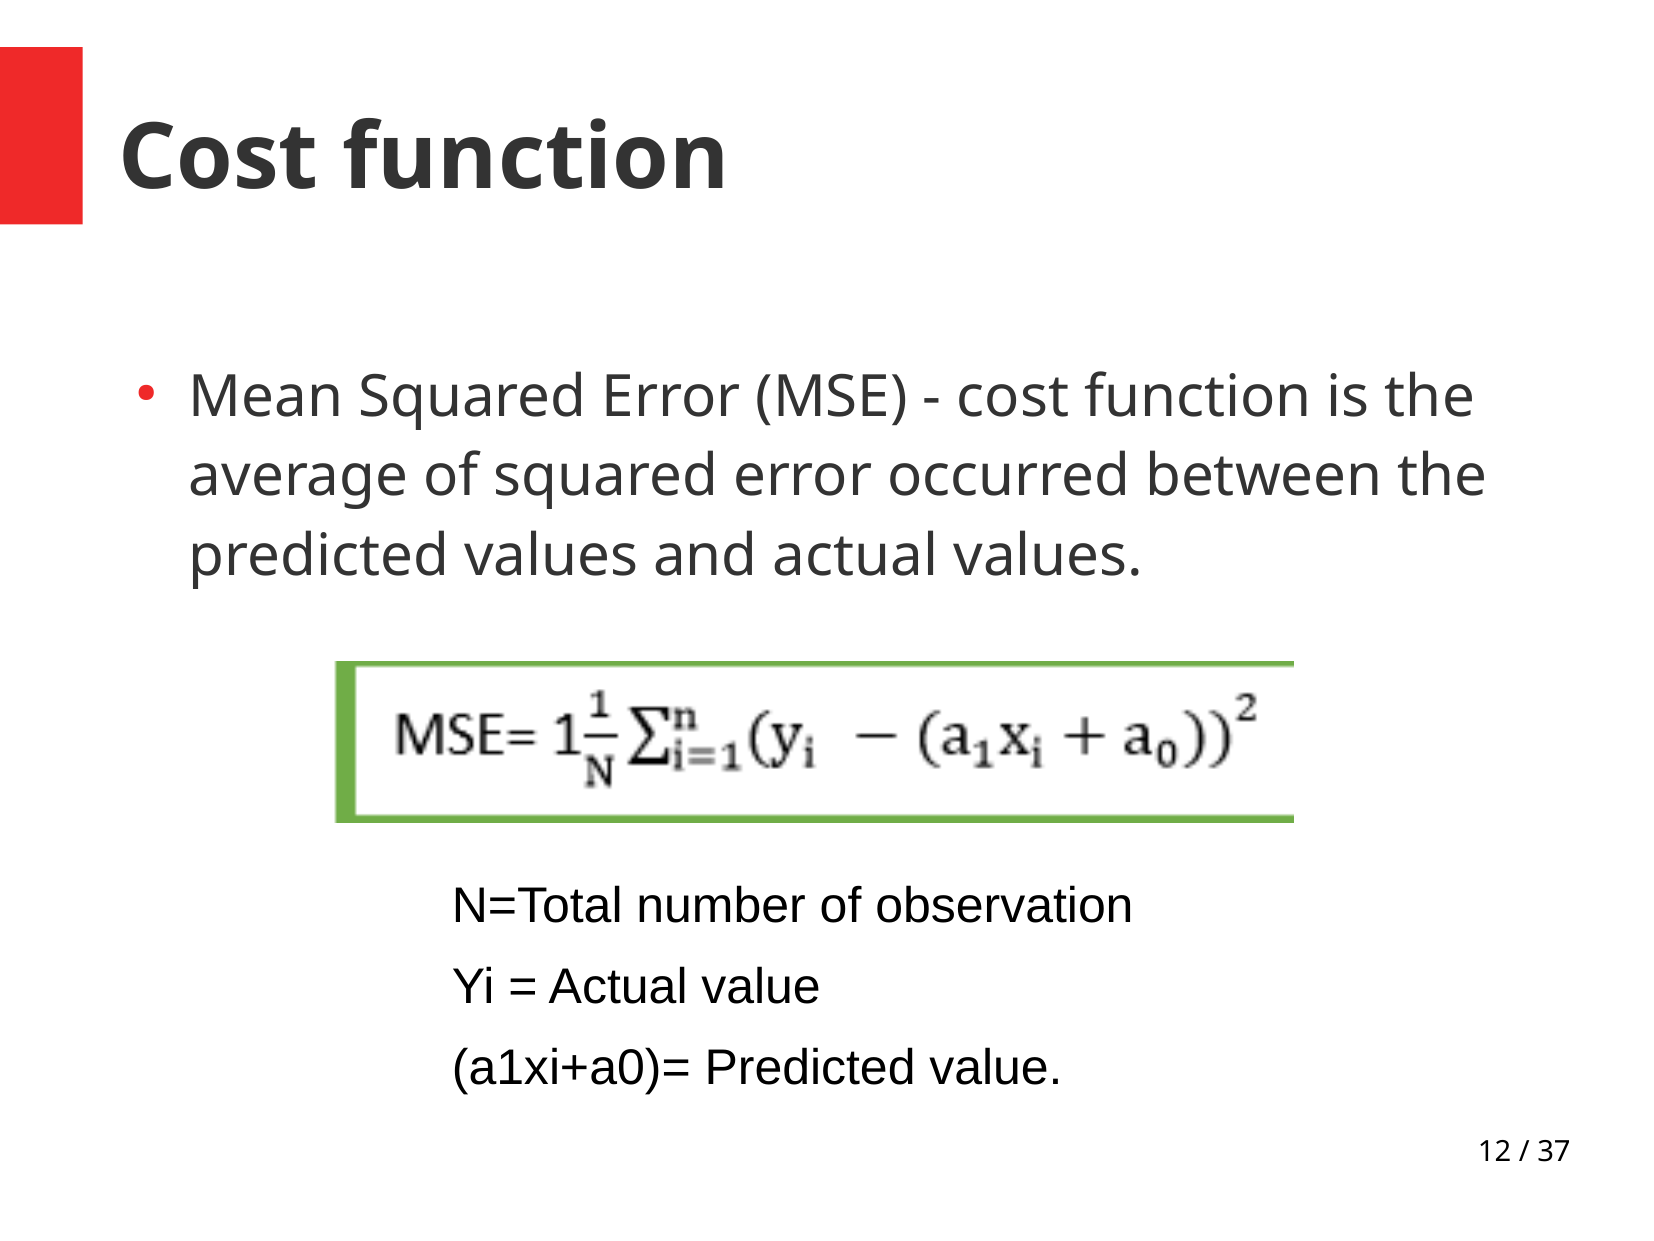

# Cost function
Mean Squared Error (MSE) - cost function is the average of squared error occurred between the predicted values and actual values.
N=Total number of observation
Yi = Actual value
(a1xi+a0)= Predicted value.
12